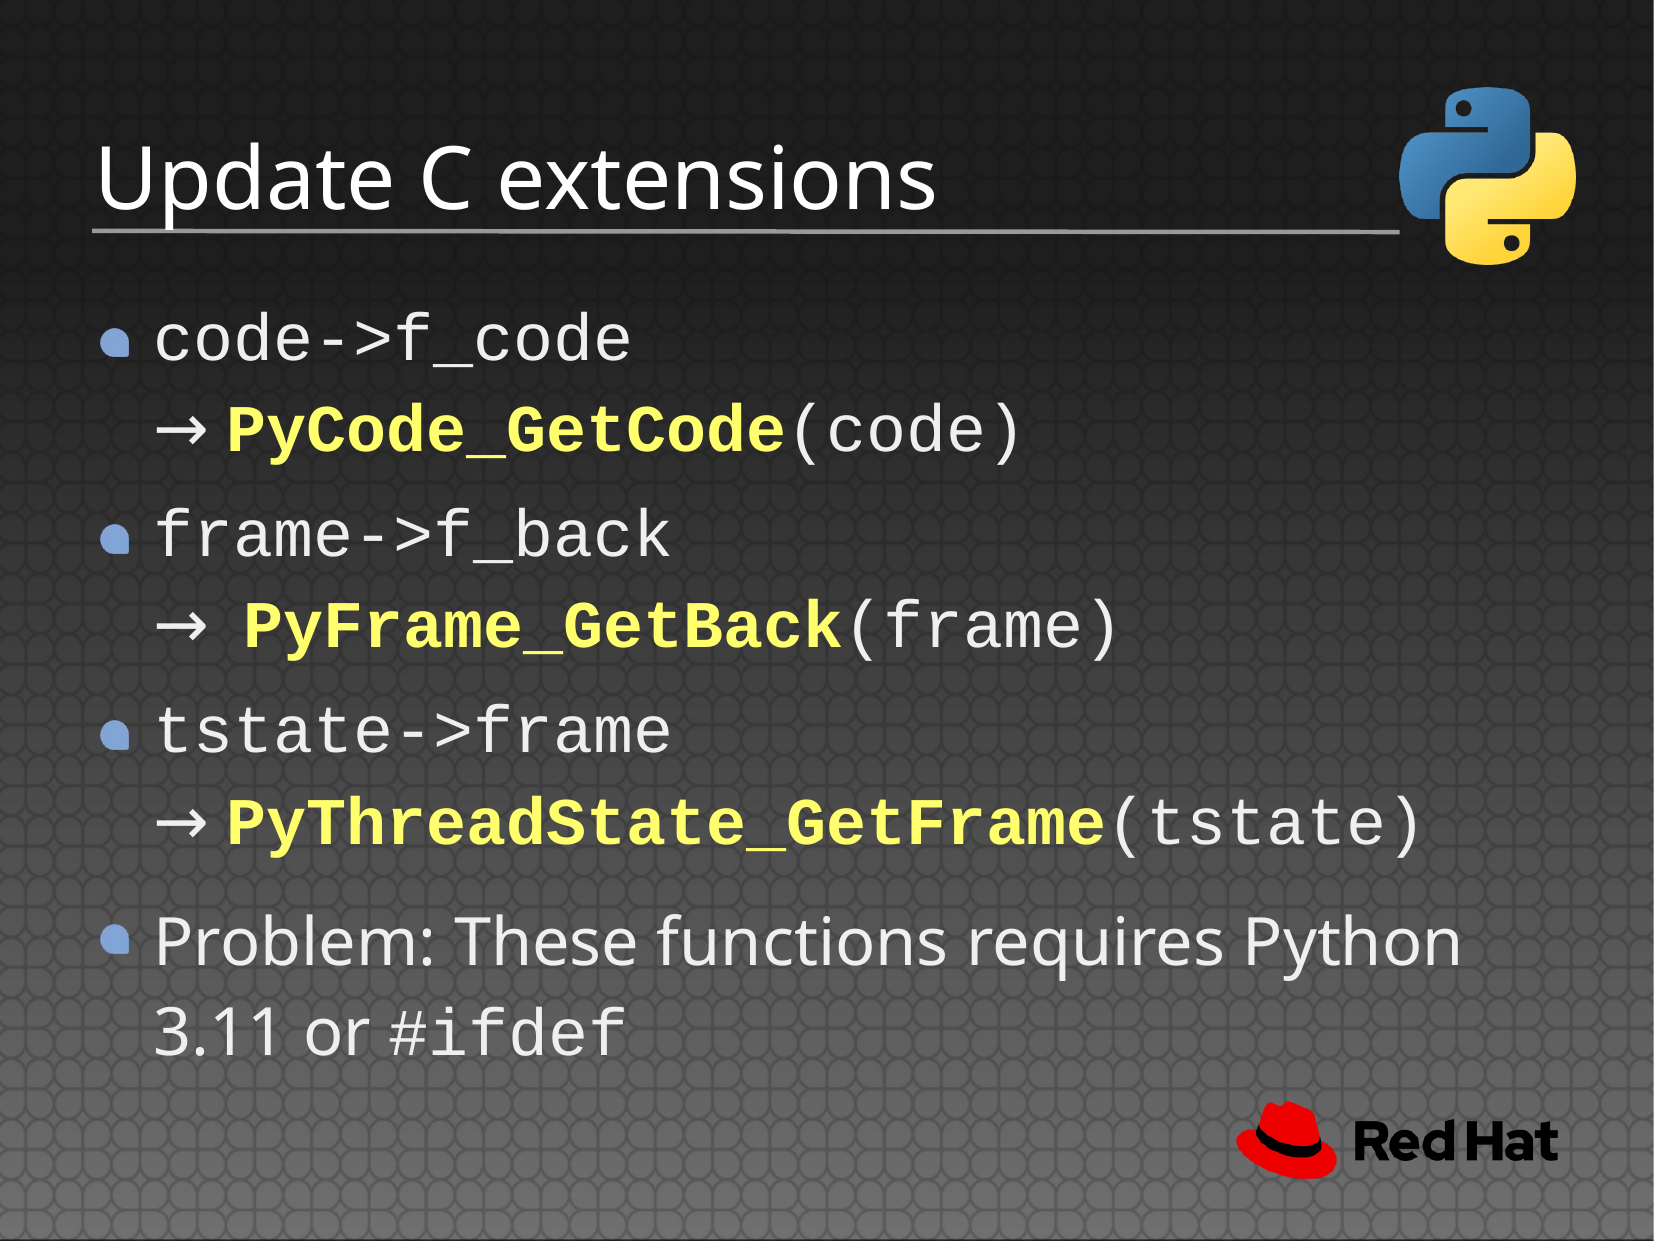

Update C extensions
# code->f_code → PyCode_GetCode(code)
frame->f_back
→ PyFrame_GetBack(frame)
tstate->frame
→ PyThreadState_GetFrame(tstate)
Problem: These functions requires Python 3.11 or #ifdef